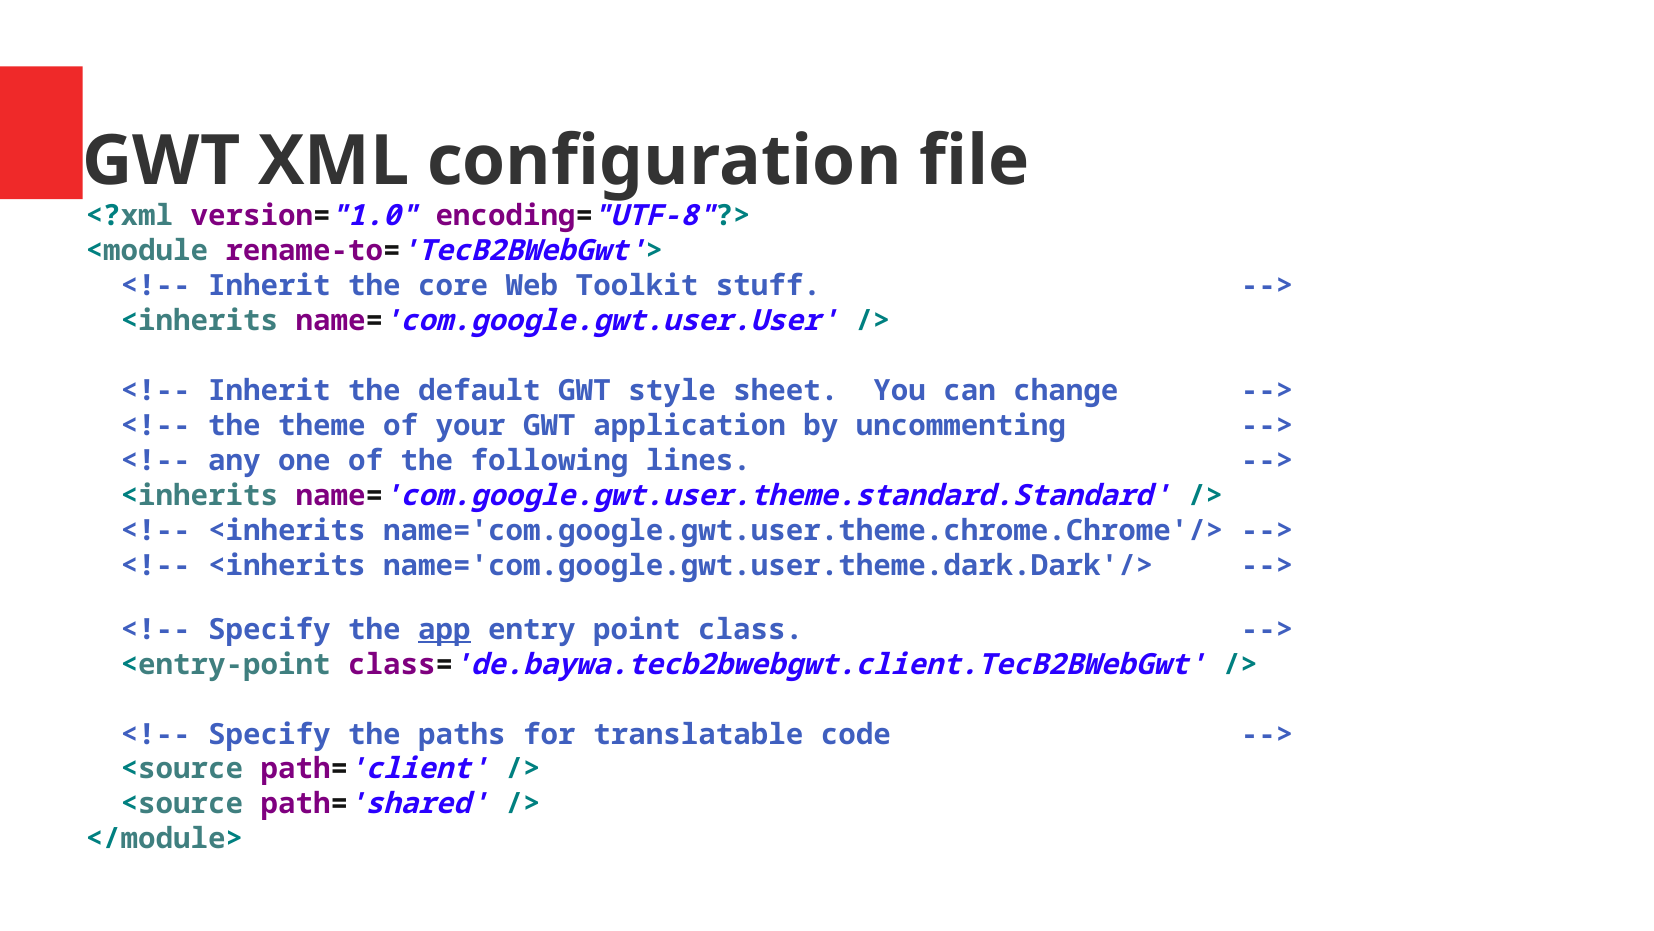

# GWT XML configuration file
<?xml version="1.0" encoding="UTF-8"?>
<module rename-to='TecB2BWebGwt'>
 <!-- Inherit the core Web Toolkit stuff. -->
 <inherits name='com.google.gwt.user.User' />
 <!-- Inherit the default GWT style sheet. You can change -->
 <!-- the theme of your GWT application by uncommenting -->
 <!-- any one of the following lines. -->
 <inherits name='com.google.gwt.user.theme.standard.Standard' />
 <!-- <inherits name='com.google.gwt.user.theme.chrome.Chrome'/> -->
 <!-- <inherits name='com.google.gwt.user.theme.dark.Dark'/> -->
 <!-- Specify the app entry point class. -->
 <entry-point class='de.baywa.tecb2bwebgwt.client.TecB2BWebGwt' />
 <!-- Specify the paths for translatable code -->
 <source path='client' />
 <source path='shared' />
</module>